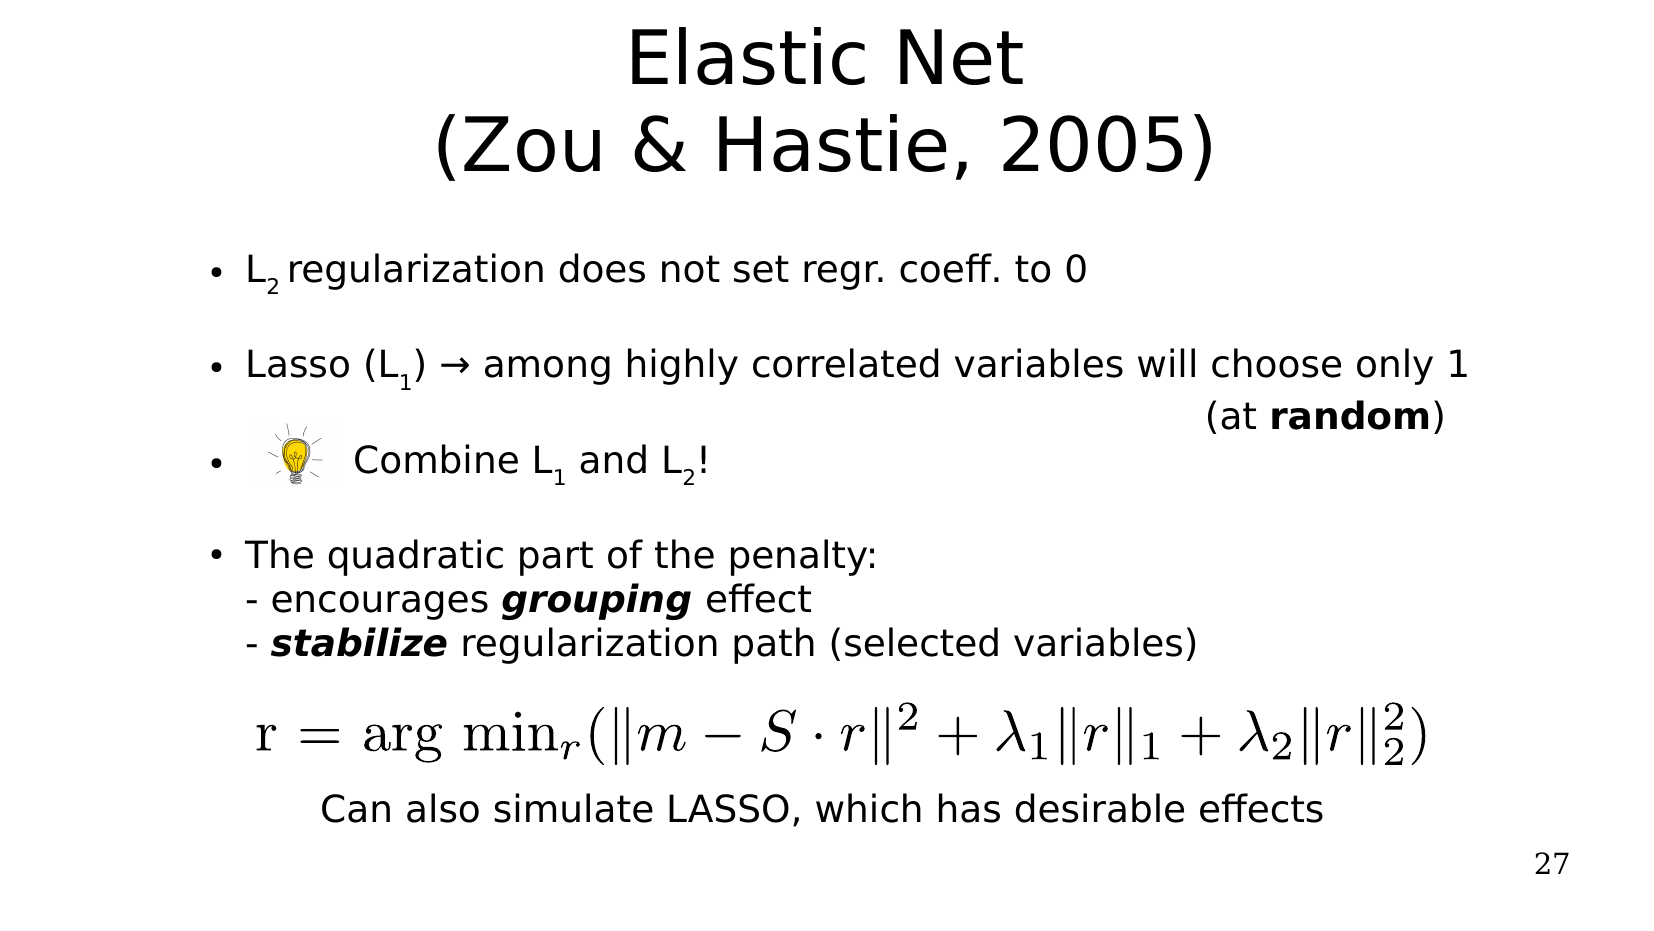

# Elastic Net (Zou & Hastie, 2005)
L2 regularization does not set regr. coeff. to 0
Lasso (L1) → among highly correlated variables will choose only 1
													(at random)
 Combine L1 and L2!
The quadratic part of the penalty:
- encourages grouping effect
- stabilize regularization path (selected variables)
Can also simulate LASSO, which has desirable effects
27